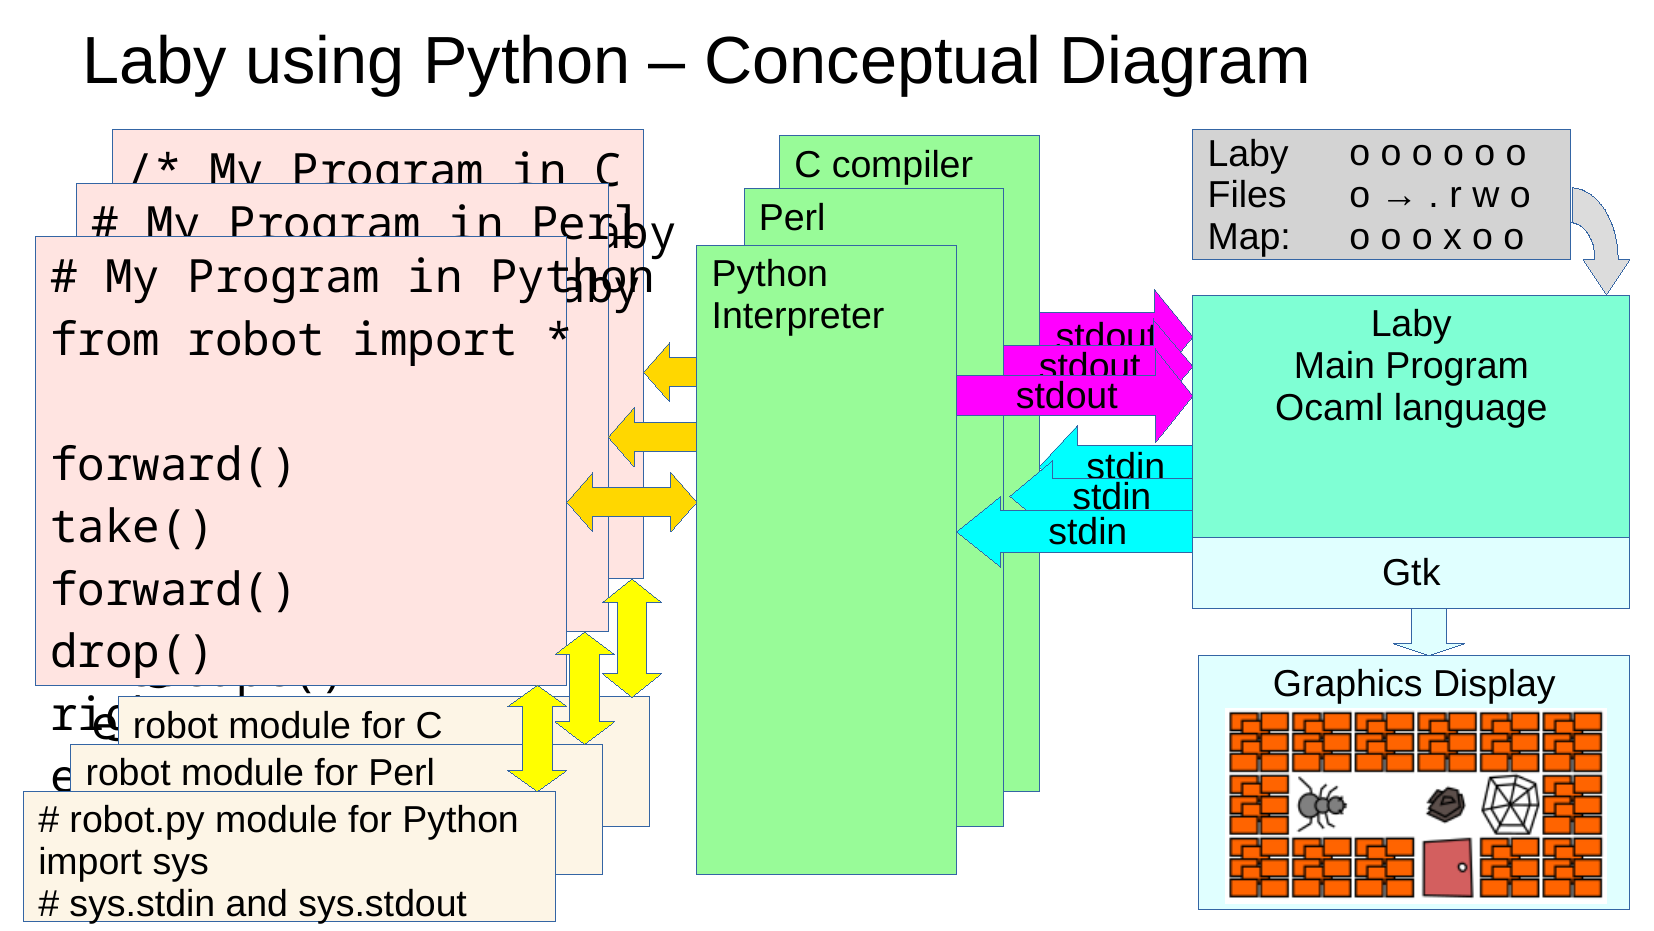

# Laby using Python – Conceptual Diagram
o o o o o o
o → . r w o
o o o x o o
/* My Program in C
# Escape from 0.laby
forward()
take()
forward()
drop()
forward()
right()
escape()
Laby
Files
Map:
C compiler
# My Program in Perl
# Escape from 0.laby
forward()
take()
forward()
drop()
forward()
right()
escape()
Perl
# My Program in Python
from robot import *
forward()
take()
forward()
drop()
right()
escape()
Python Interpreter
stdout
Laby
Main Program
Ocaml language
stdout
stdout
stdin
stdin
stdin
Gtk
Graphics Display
robot module for C
robot module for Perl
# robot.py module for Python
import sys
# sys.stdin and sys.stdout